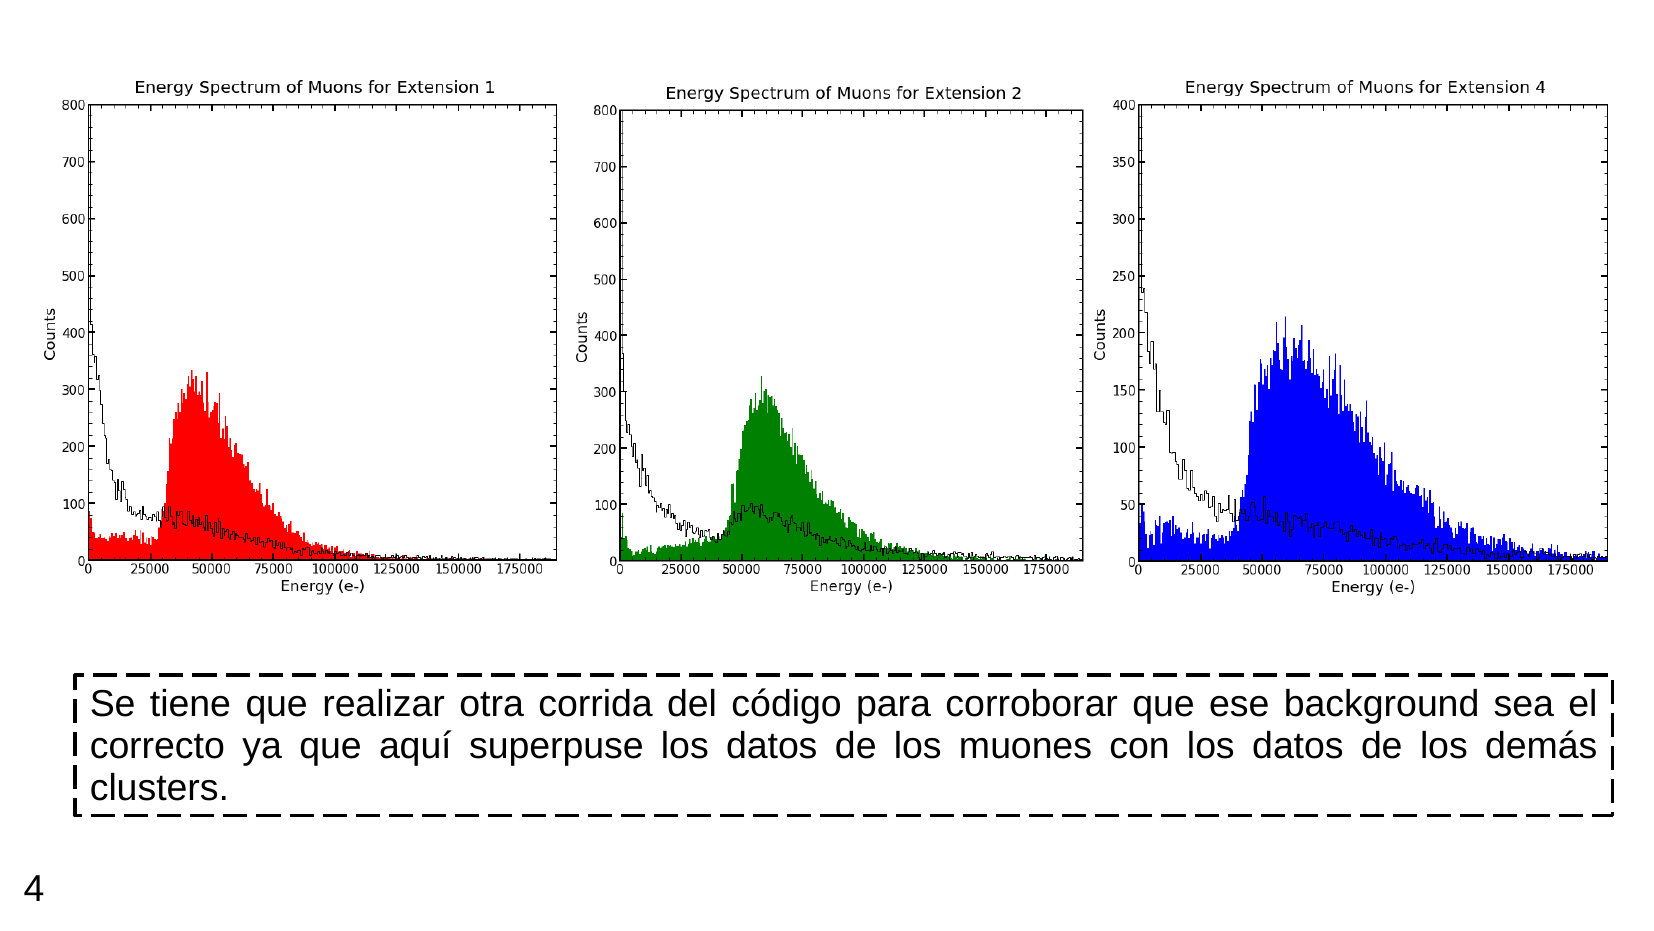

Se tiene que realizar otra corrida del código para corroborar que ese background sea el correcto ya que aquí superpuse los datos de los muones con los datos de los demás clusters.